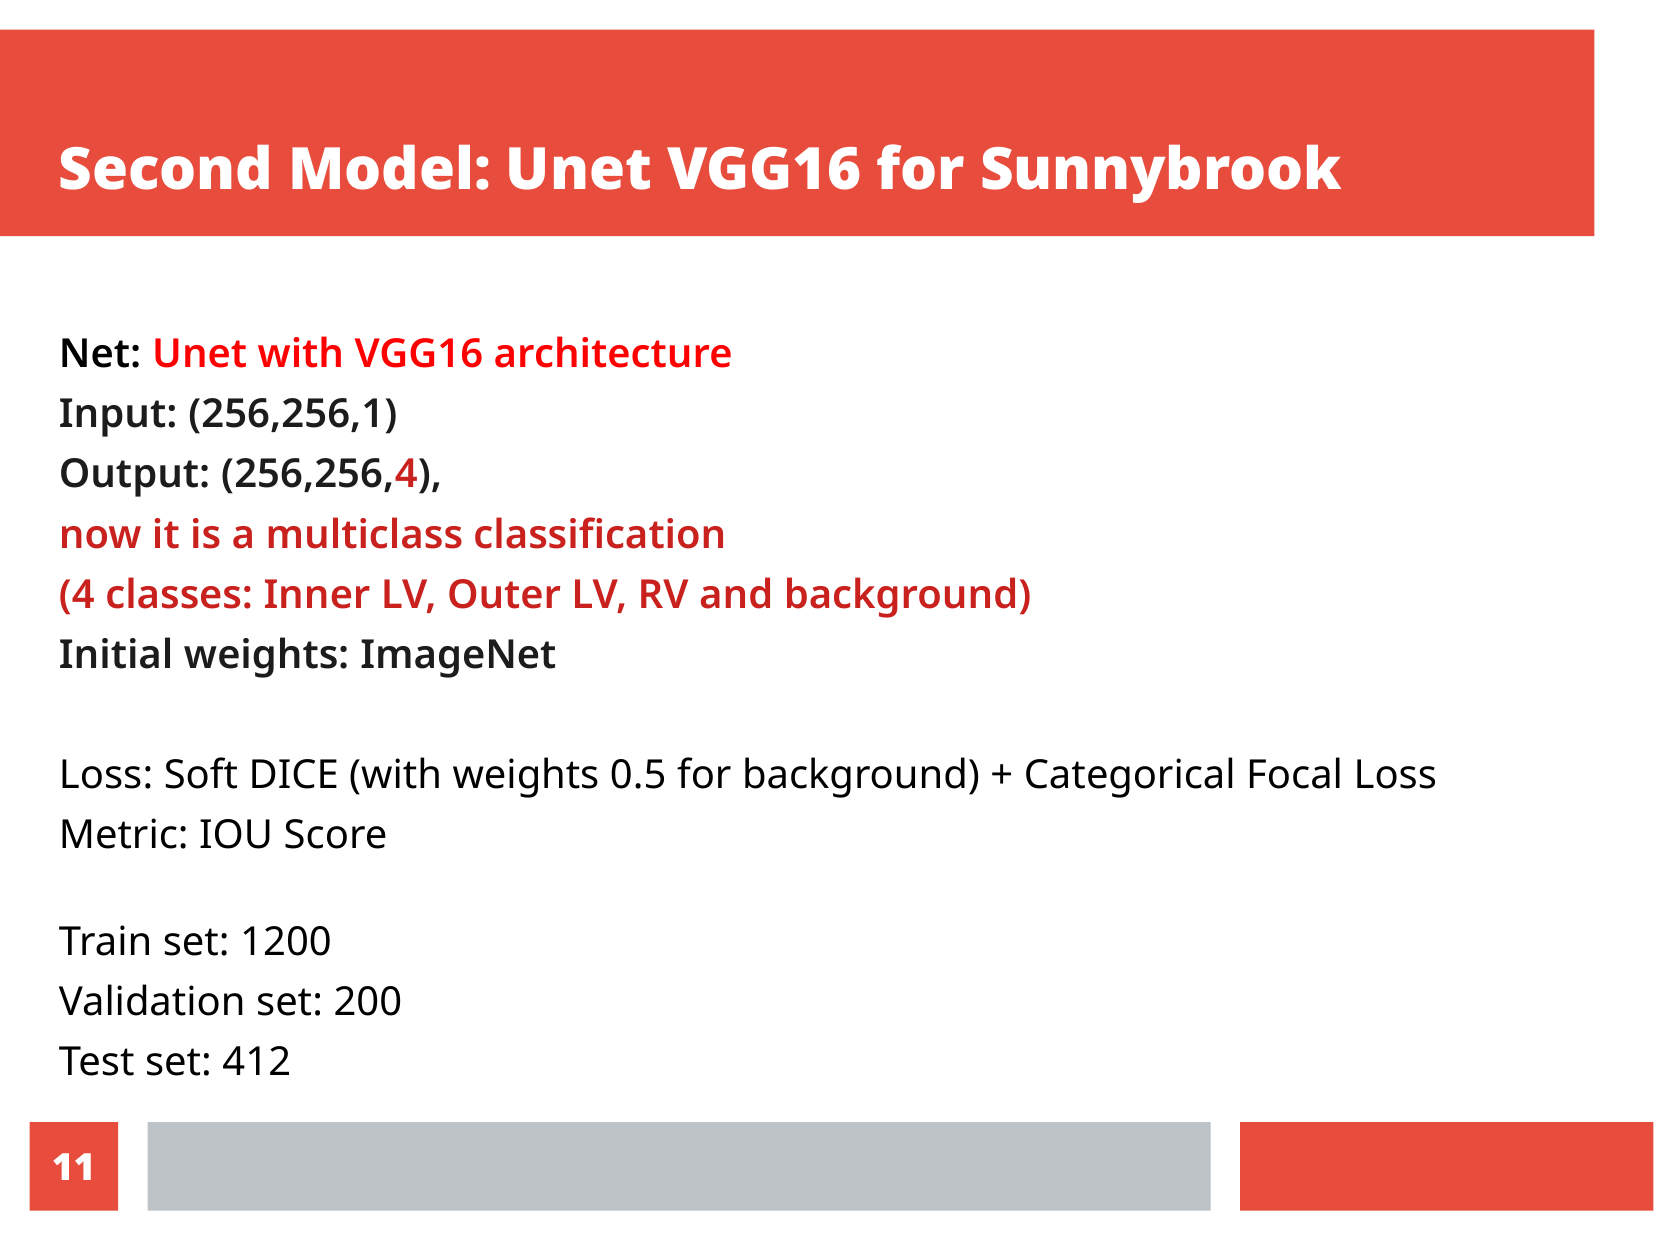

# Second Model: Unet VGG16 for Sunnybrook
Net: Unet with VGG16 architecture
Input: (256,256,1)
Output: (256,256,4),
now it is a multiclass classification
(4 classes: Inner LV, Outer LV, RV and background)
Initial weights: ImageNet
Loss: Soft DICE (with weights 0.5 for background) + Categorical Focal Loss
Metric: IOU Score
Train set: 1200
Validation set: 200
Test set: 412
11